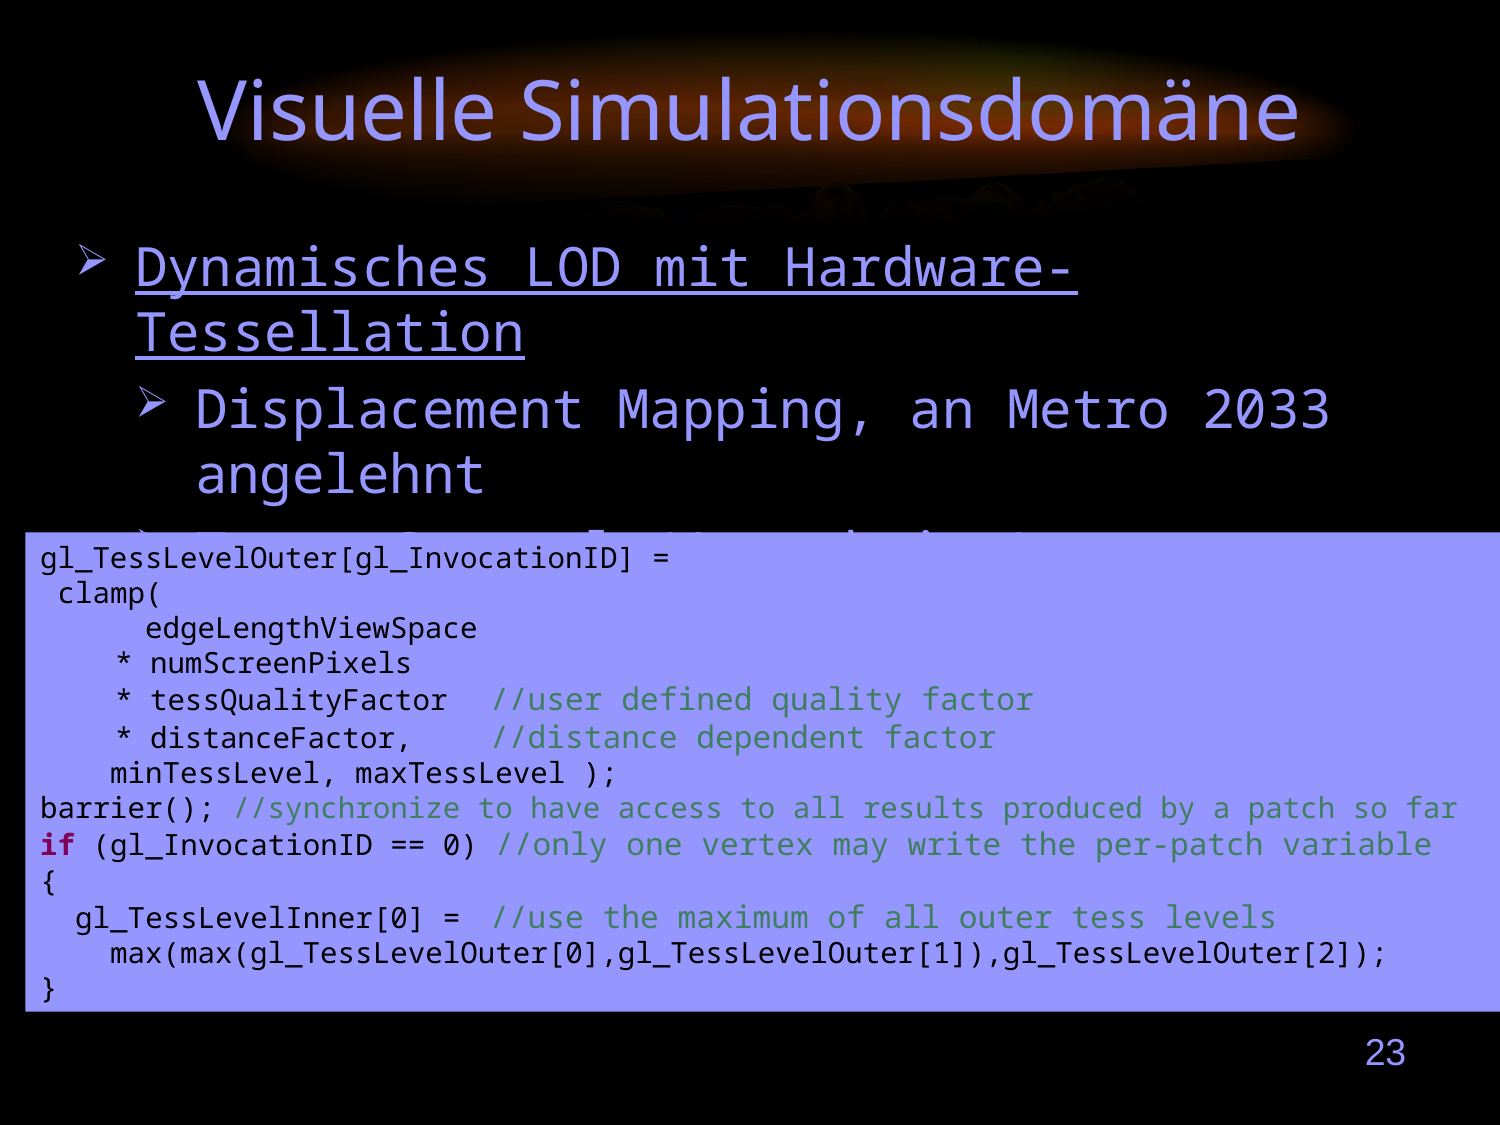

Visuelle Simulationsdomäne
Dynamisches LOD mit Hardware-Tessellation
Displacement Mapping, an Metro 2033 angelehnt
Tess.-Control (Ausschnitt):
gl_TessLevelOuter[gl_InvocationID] =
 clamp(
 edgeLengthViewSpace
 	* numScreenPixels
 	* tessQualityFactor	//user defined quality factor
 	* distanceFactor,		//distance dependent factor
 minTessLevel, maxTessLevel );
barrier(); //synchronize to have access to all results produced by a patch so far
if (gl_InvocationID == 0) //only one vertex may write the per-patch variable
{
 gl_TessLevelInner[0] = 	//use the maximum of all outer tess levels
 max(max(gl_TessLevelOuter[0],gl_TessLevelOuter[1]),gl_TessLevelOuter[2]);
}
23